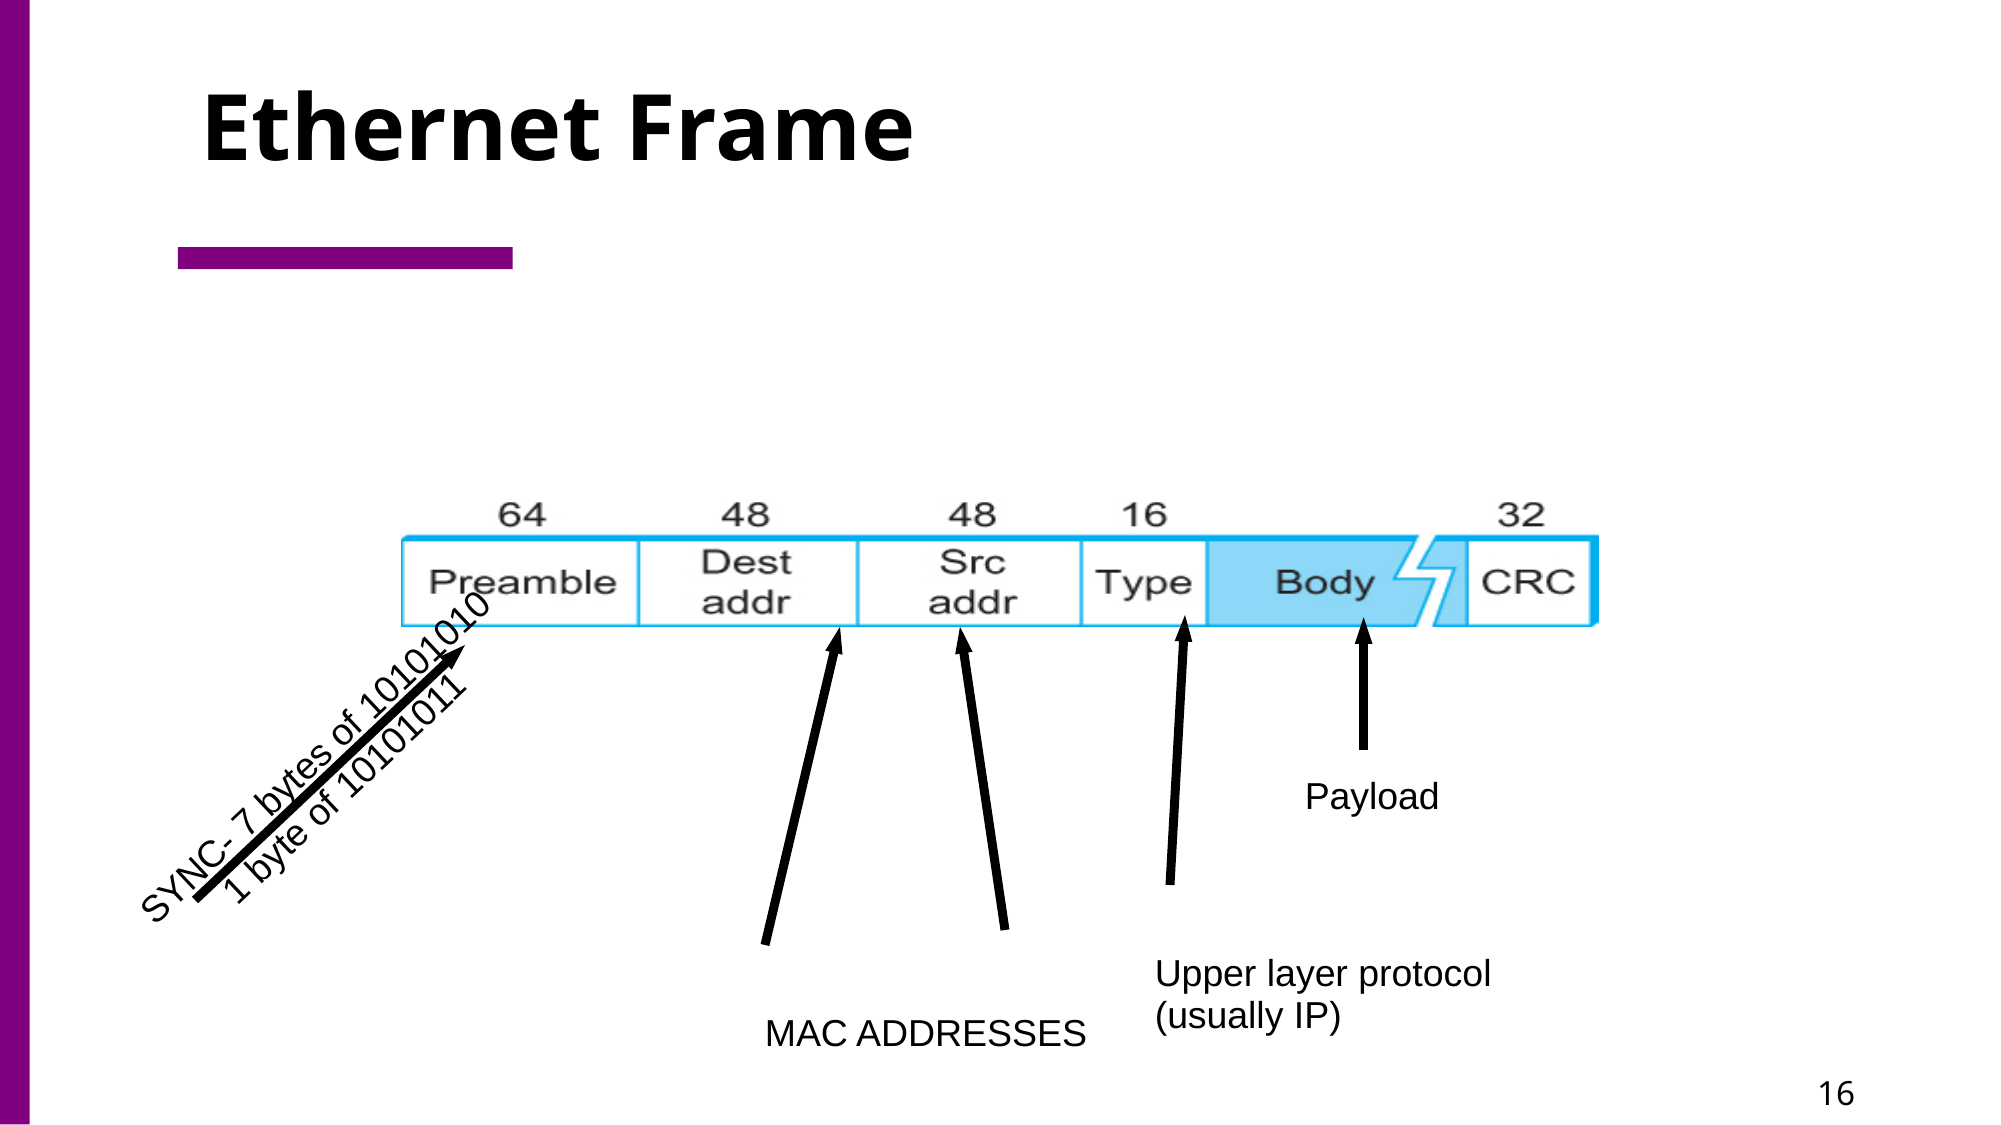

# Ethernet Frame
SYNC- 7 bytes of 10101010
1 byte of 10101011
Payload
Upper layer protocol
(usually IP)
MAC ADDRESSES